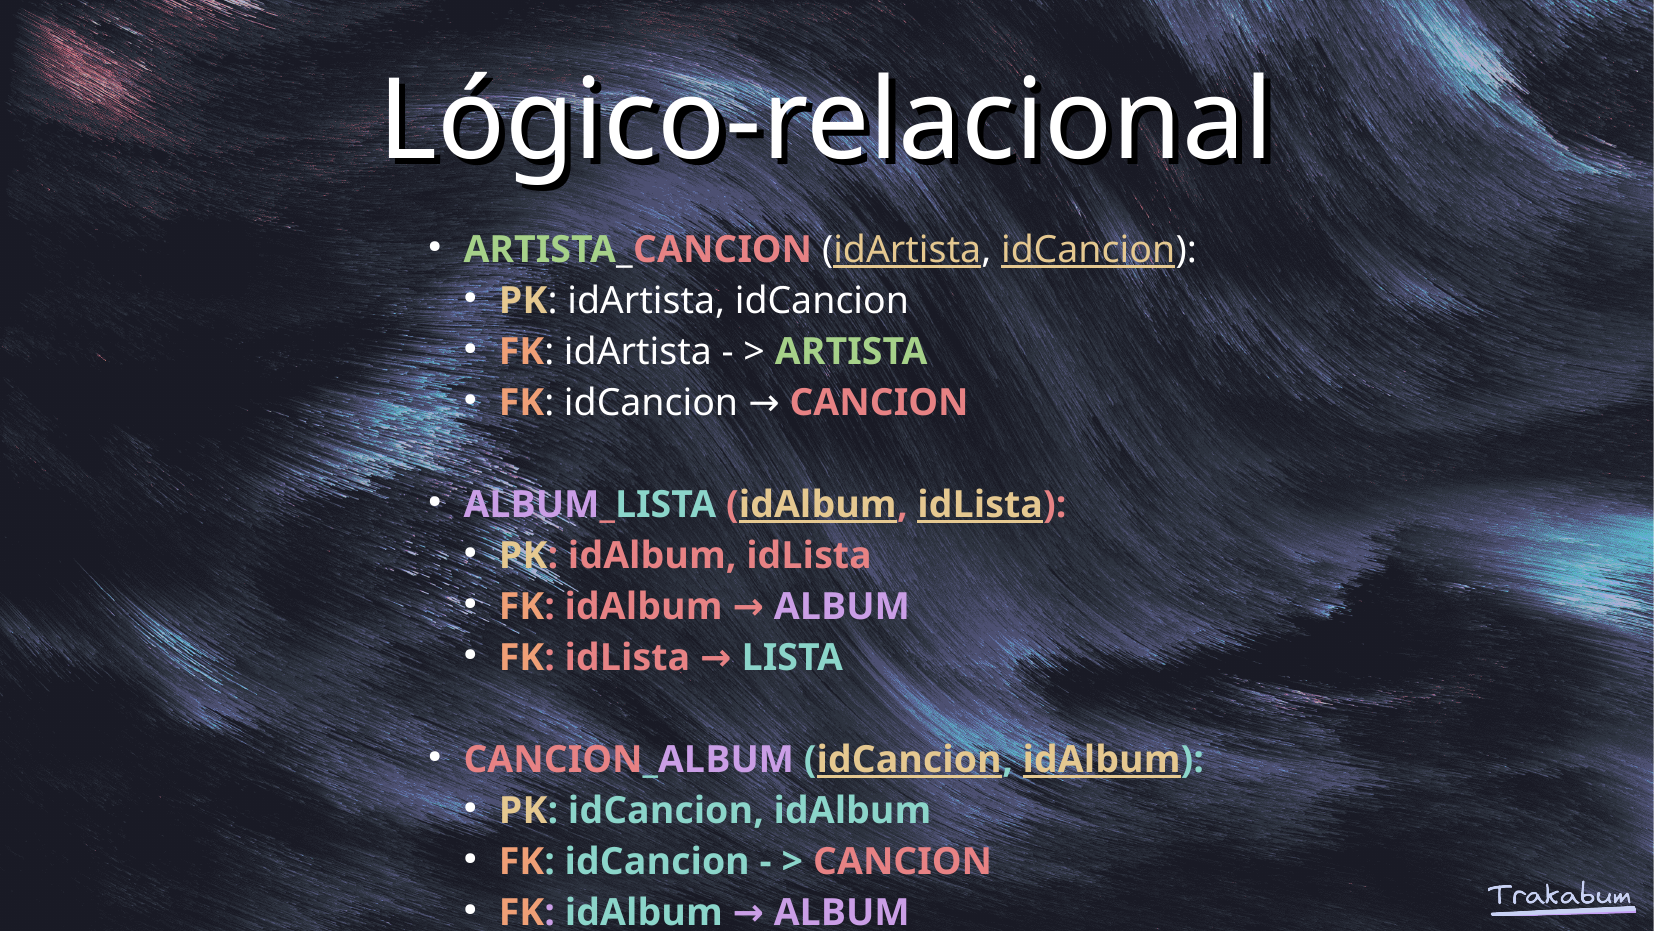

# Lógico-relacional
ARTISTA_CANCION (idArtista, idCancion):
PK: idArtista, idCancion
FK: idArtista - > ARTISTA
FK: idCancion → CANCION
ALBUM_LISTA (idAlbum, idLista):
PK: idAlbum, idLista
FK: idAlbum → ALBUM
FK: idLista → LISTA
CANCION_ALBUM (idCancion, idAlbum):
PK: idCancion, idAlbum
FK: idCancion - > CANCION
FK: idAlbum → ALBUM